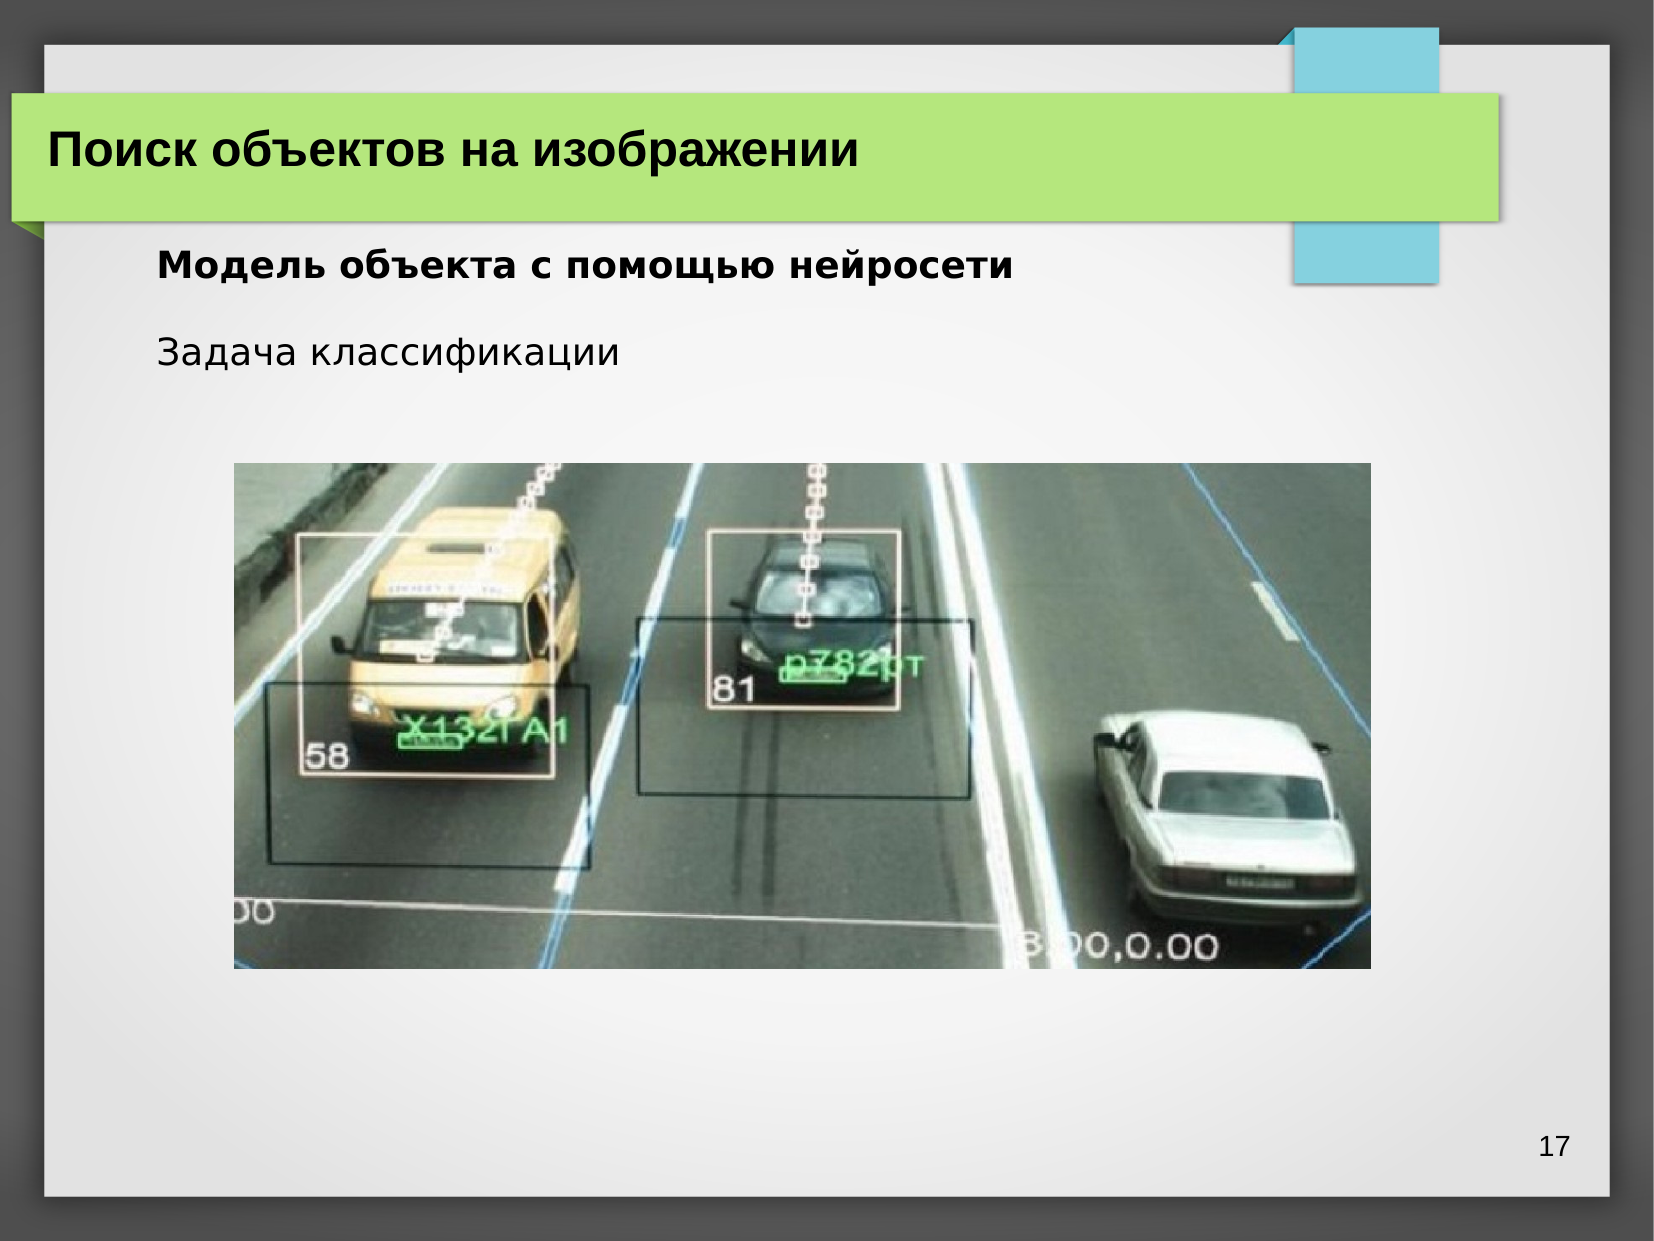

# Поиск объектов на изображении
Модель объекта с помощью нейросети
Задача классификации
17